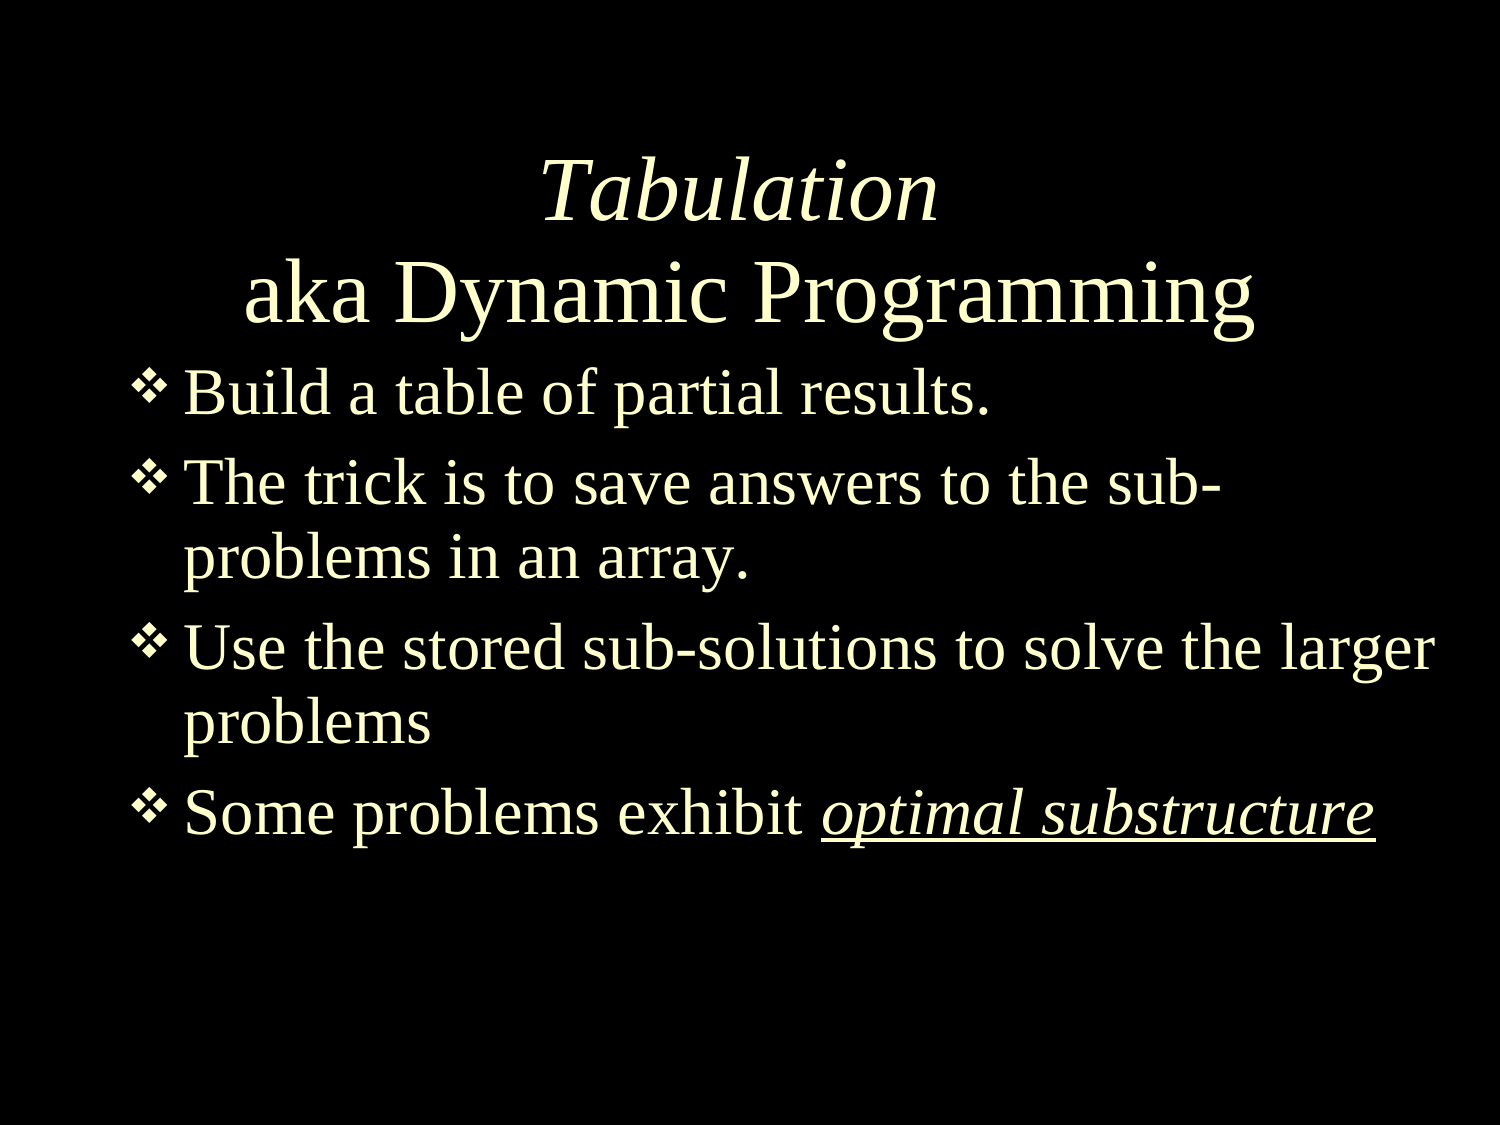

# Tabulation aka Dynamic Programming
Build a table of partial results.
The trick is to save answers to the sub-problems in an array.
Use the stored sub-solutions to solve the larger problems
Some problems exhibit optimal substructure